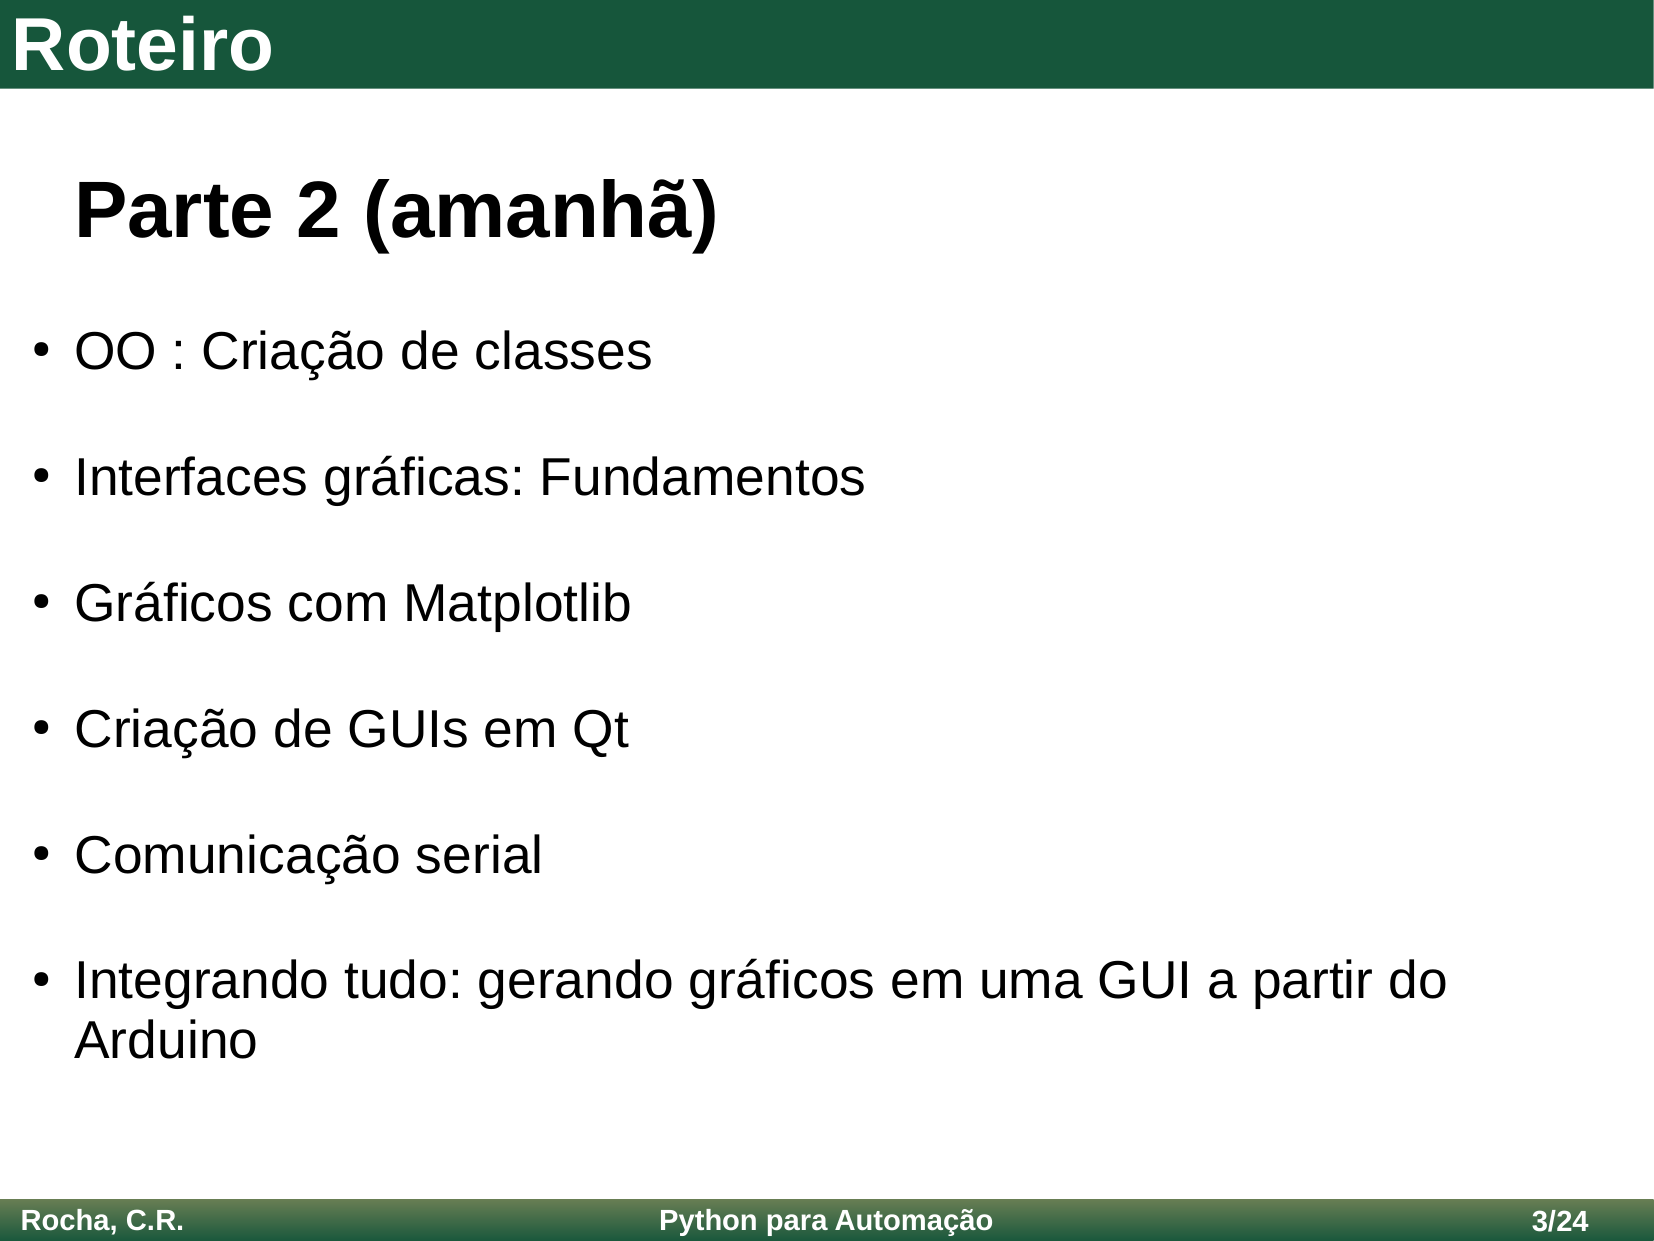

# Roteiro
Parte 2 (amanhã)
OO : Criação de classes
Interfaces gráficas: Fundamentos
Gráficos com Matplotlib
Criação de GUIs em Qt
Comunicação serial
Integrando tudo: gerando gráficos em uma GUI a partir do Arduino